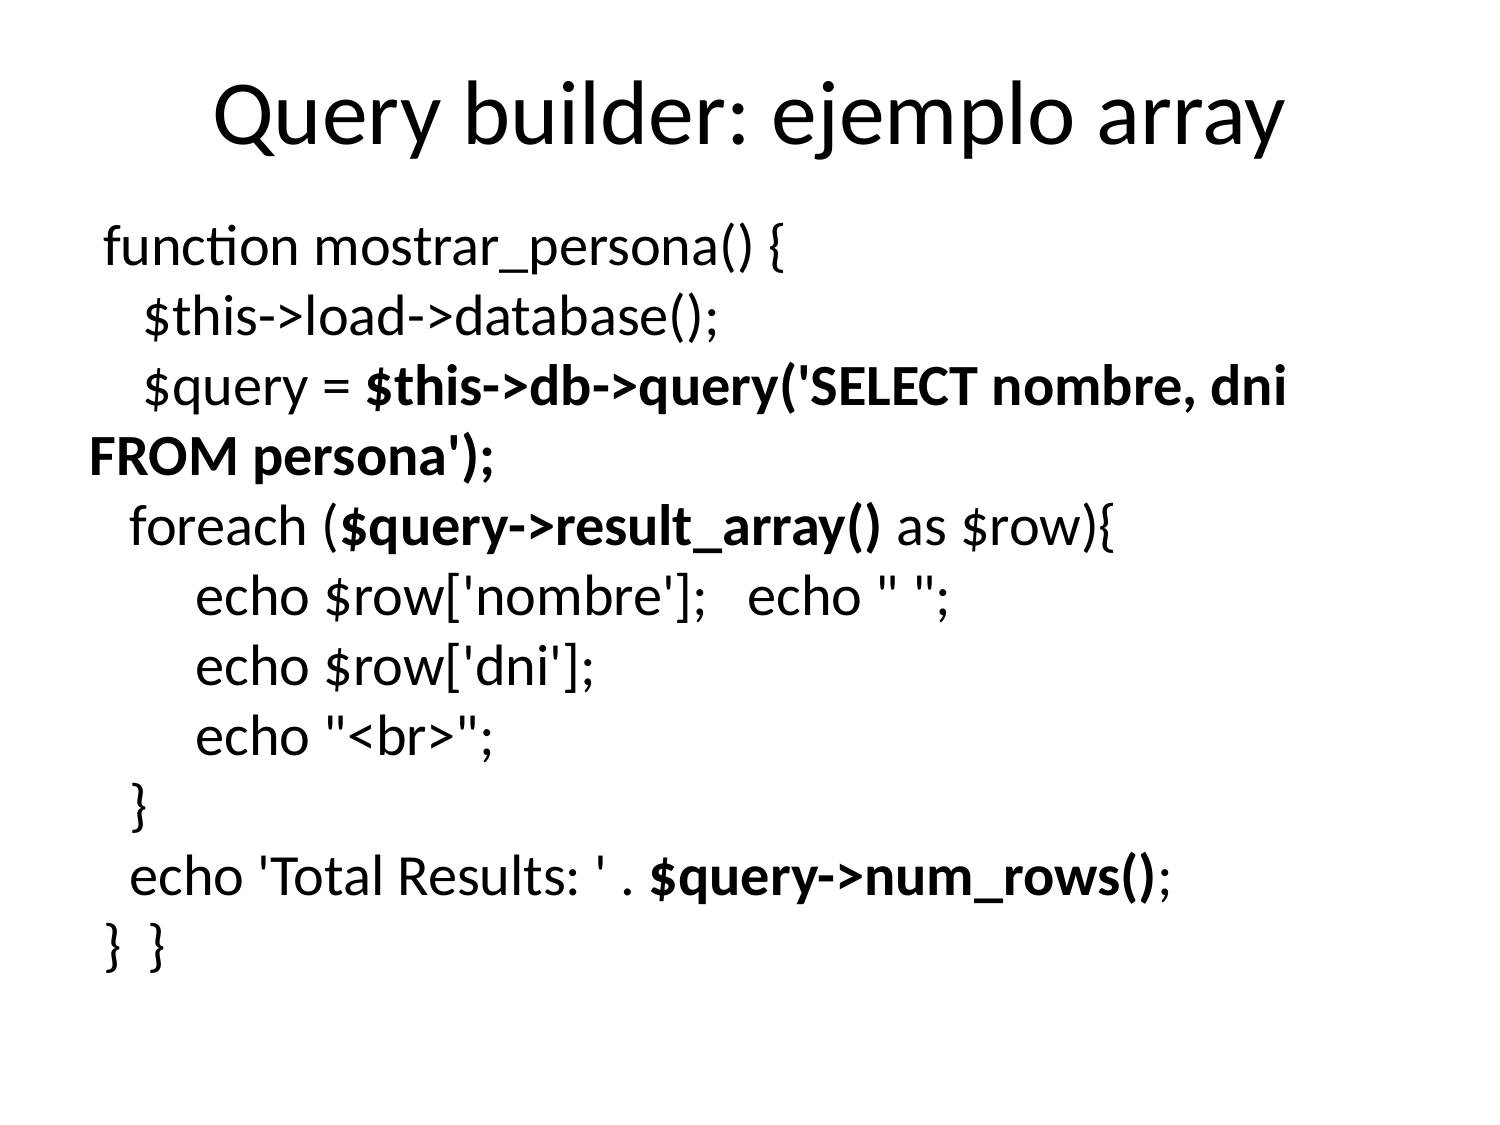

# Query builder: ejemplo array
 function mostrar_persona() {
 $this->load->database();
 $query = $this->db->query('SELECT nombre, dni FROM persona');
 foreach ($query->result_array() as $row){
 echo $row['nombre']; echo " ";
 echo $row['dni'];
 echo "<br>";
 }
 echo 'Total Results: ' . $query->num_rows();
 } }